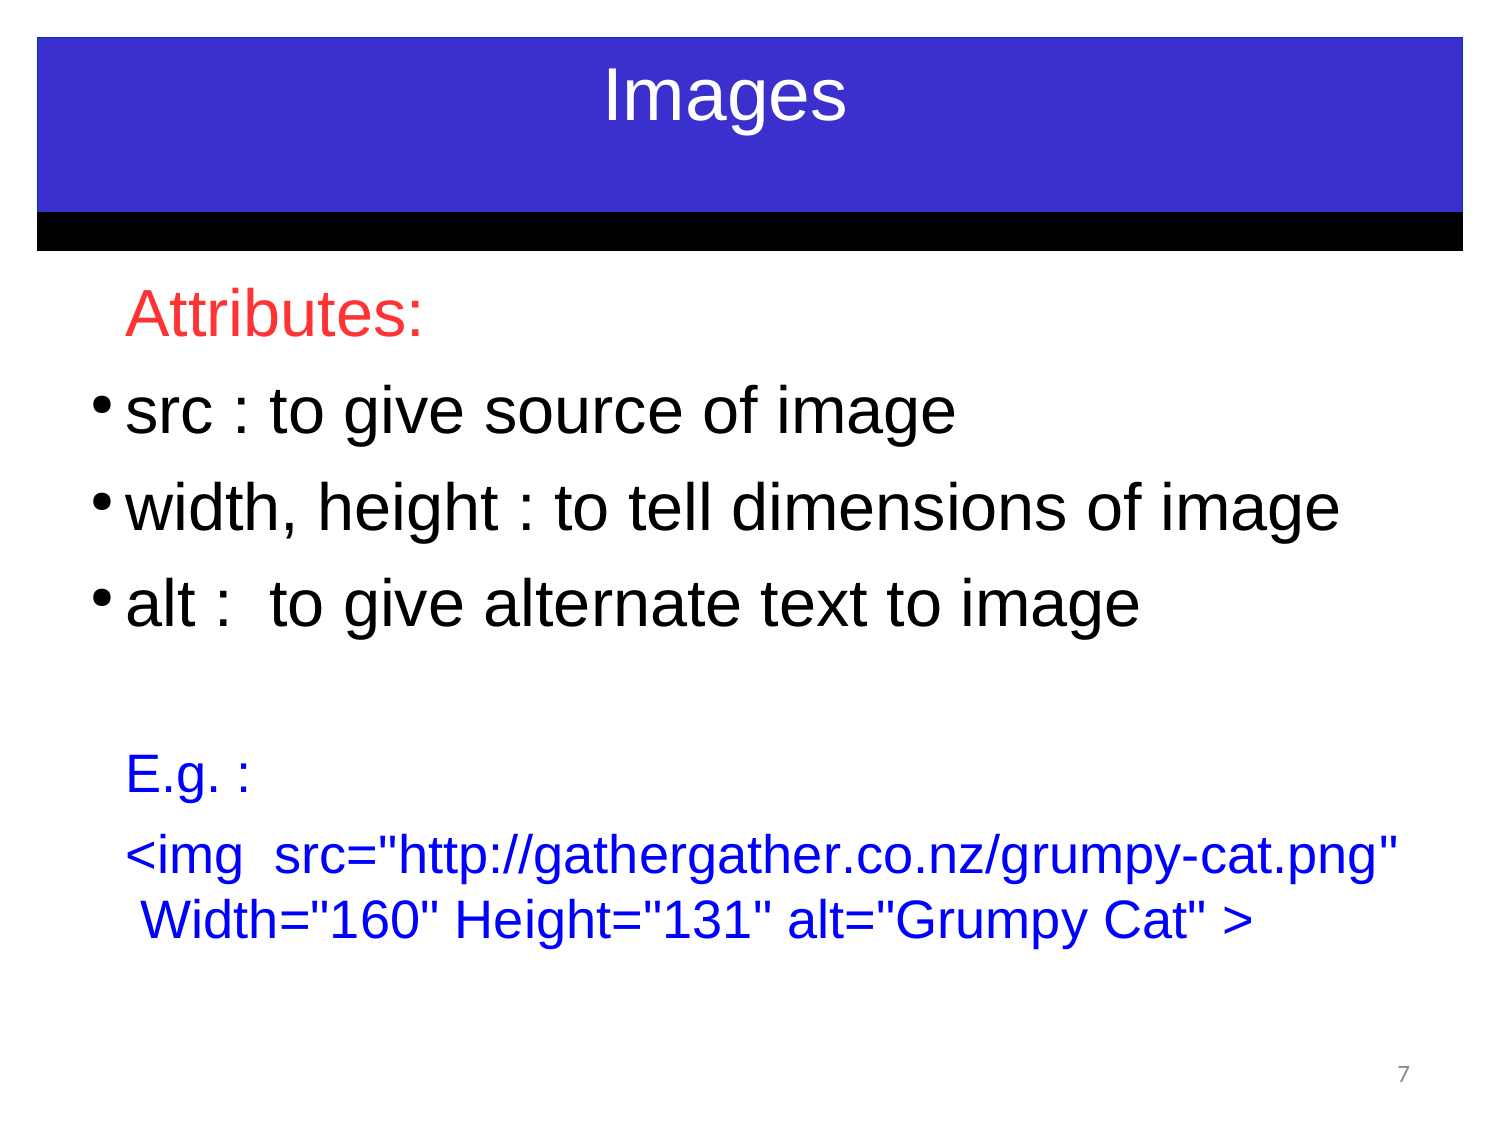

Images
# Attributes:
src : to give source of image
width, height : to tell dimensions of image
alt : to give alternate text to image
E.g. :
<img src="http://gathergather.co.nz/grumpy-cat.png" Width="160" Height="131" alt="Grumpy Cat" >